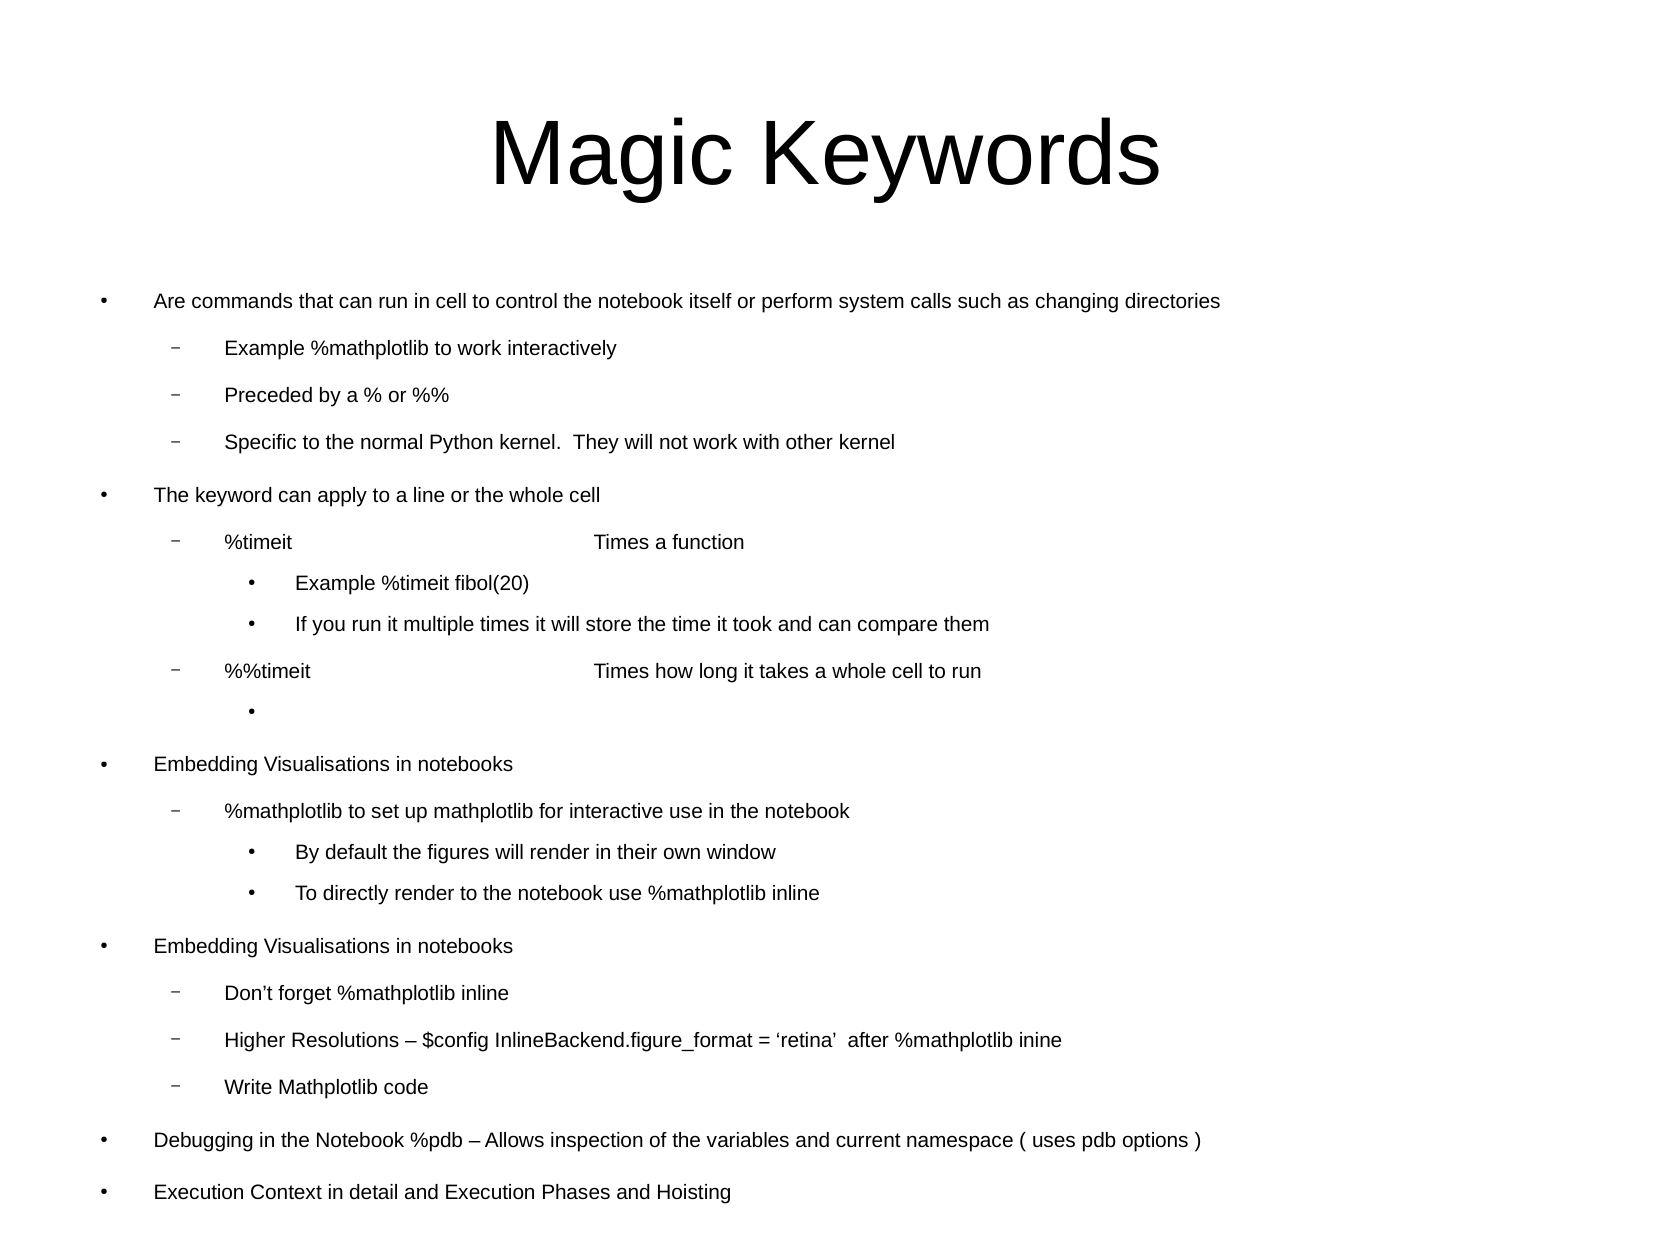

# Magic Keywords
Are commands that can run in cell to control the notebook itself or perform system calls such as changing directories
Example %mathplotlib to work interactively
Preceded by a % or %%
Specific to the normal Python kernel. They will not work with other kernel
The keyword can apply to a line or the whole cell
%timeit					Times a function
Example %timeit fibol(20)
If you run it multiple times it will store the time it took and can compare them
%%timeit				Times how long it takes a whole cell to run
Embedding Visualisations in notebooks
%mathplotlib to set up mathplotlib for interactive use in the notebook
By default the figures will render in their own window
To directly render to the notebook use %mathplotlib inline
Embedding Visualisations in notebooks
Don’t forget %mathplotlib inline
Higher Resolutions – $config InlineBackend.figure_format = ‘retina’ after %mathplotlib inine
Write Mathplotlib code
Debugging in the Notebook %pdb – Allows inspection of the variables and current namespace ( uses pdb options )
Execution Context in detail and Execution Phases and Hoisting